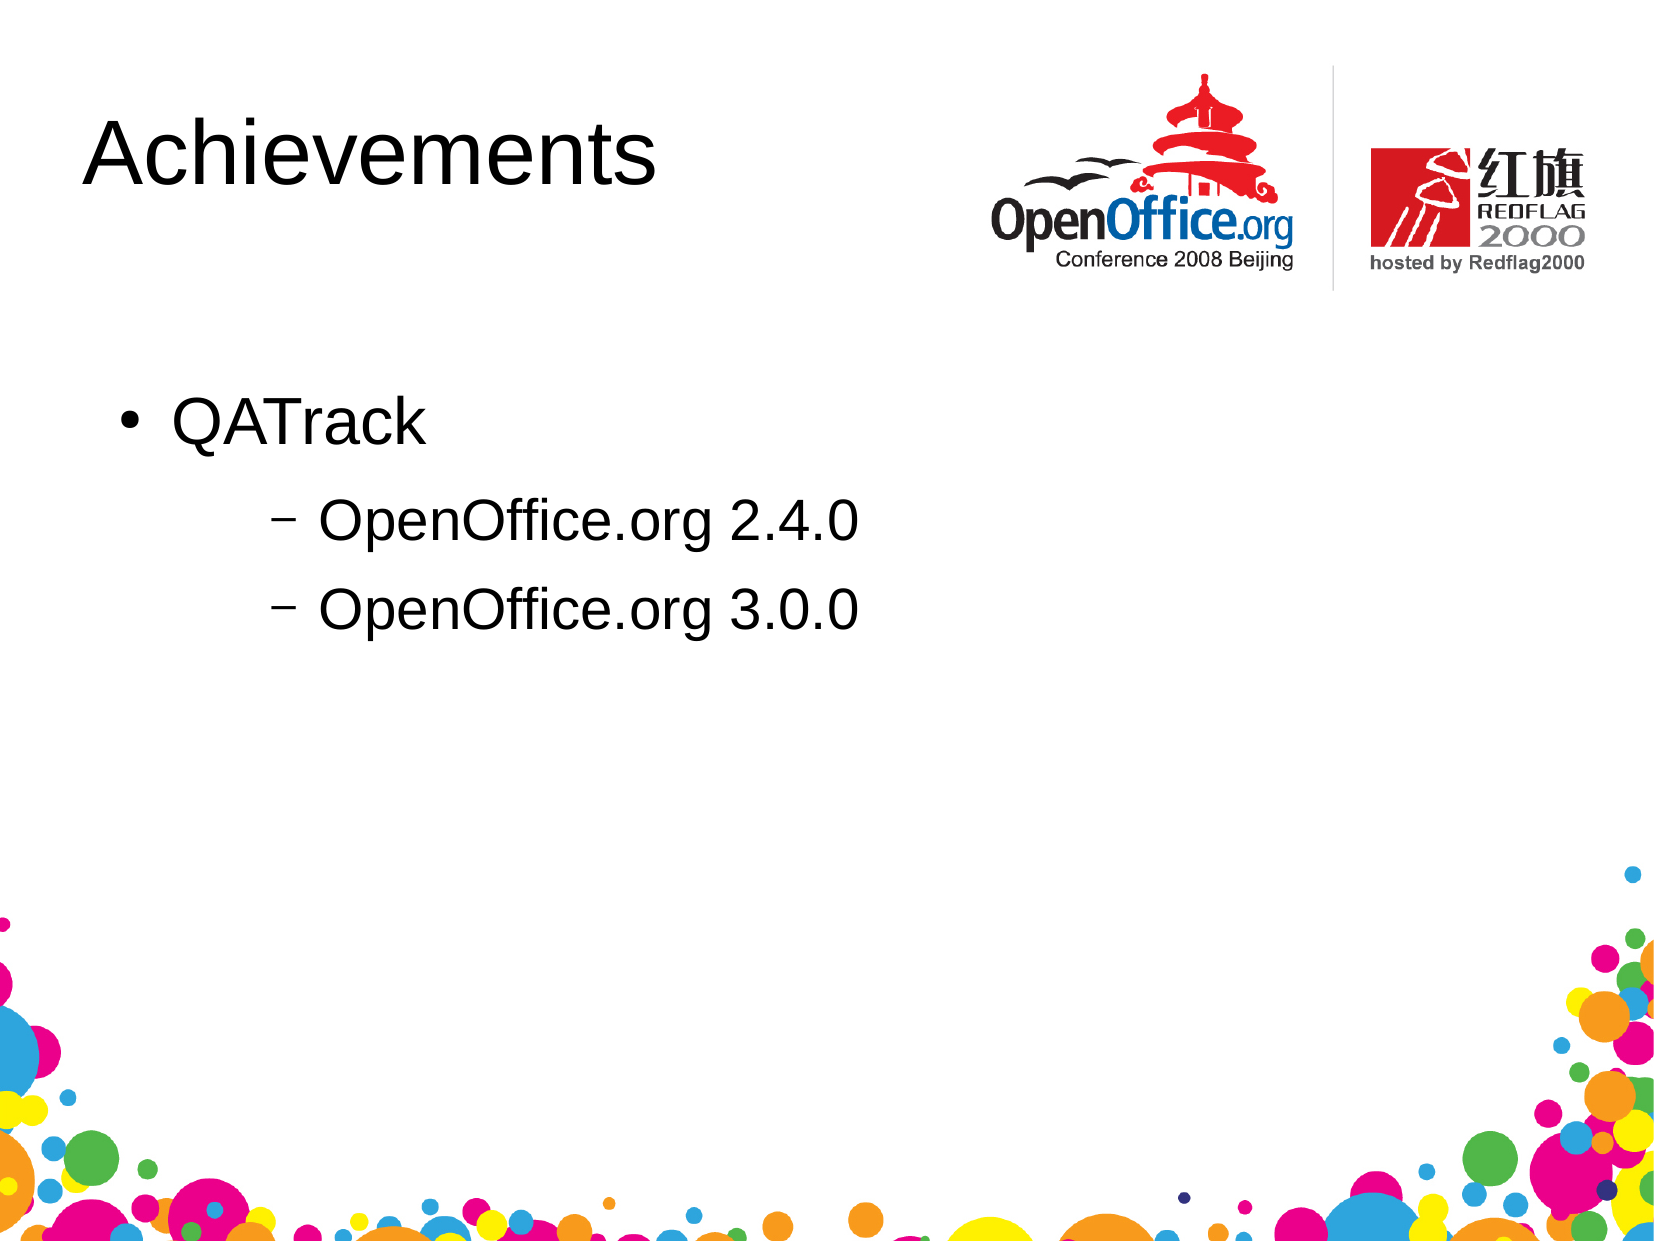

# Achievements
QATrack
OpenOffice.org 2.4.0
OpenOffice.org 3.0.0